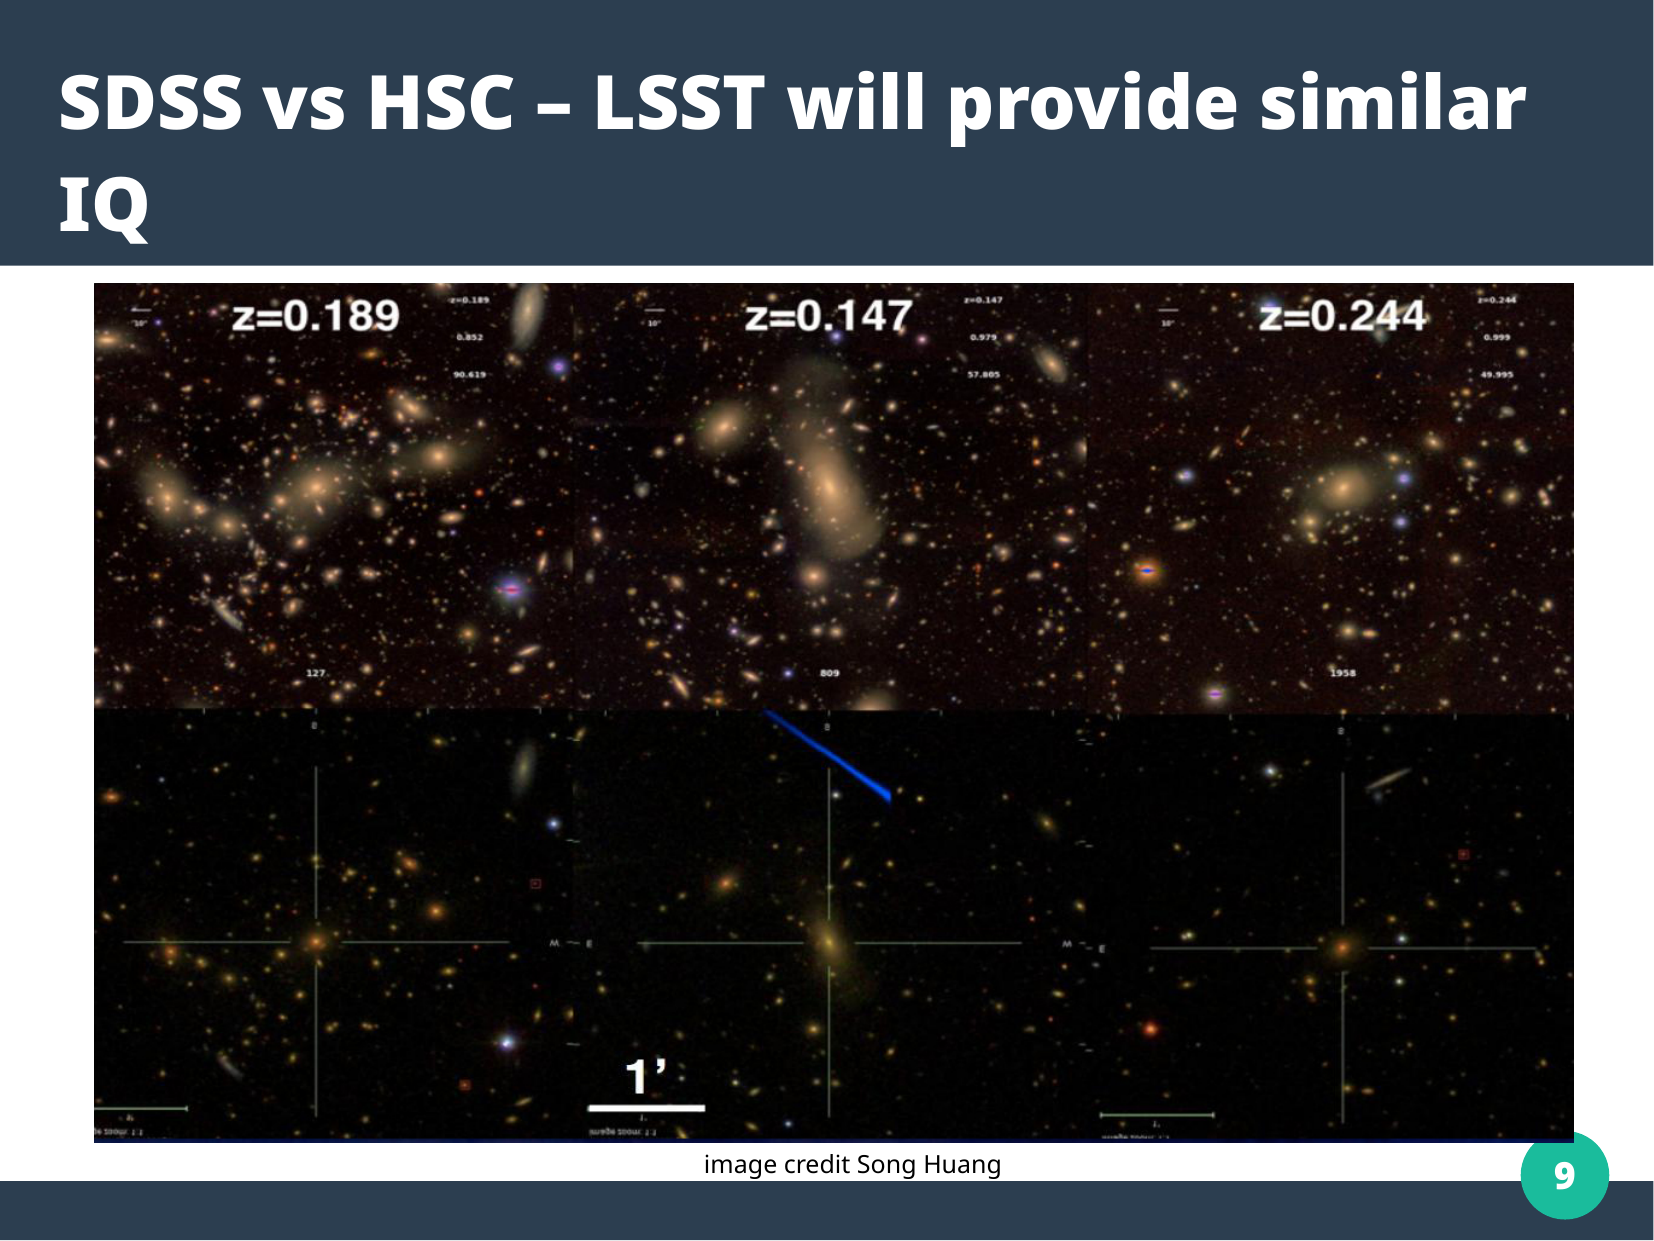

# SDSS vs HSC – LSST will provide similar IQ
9
image credit Song Huang